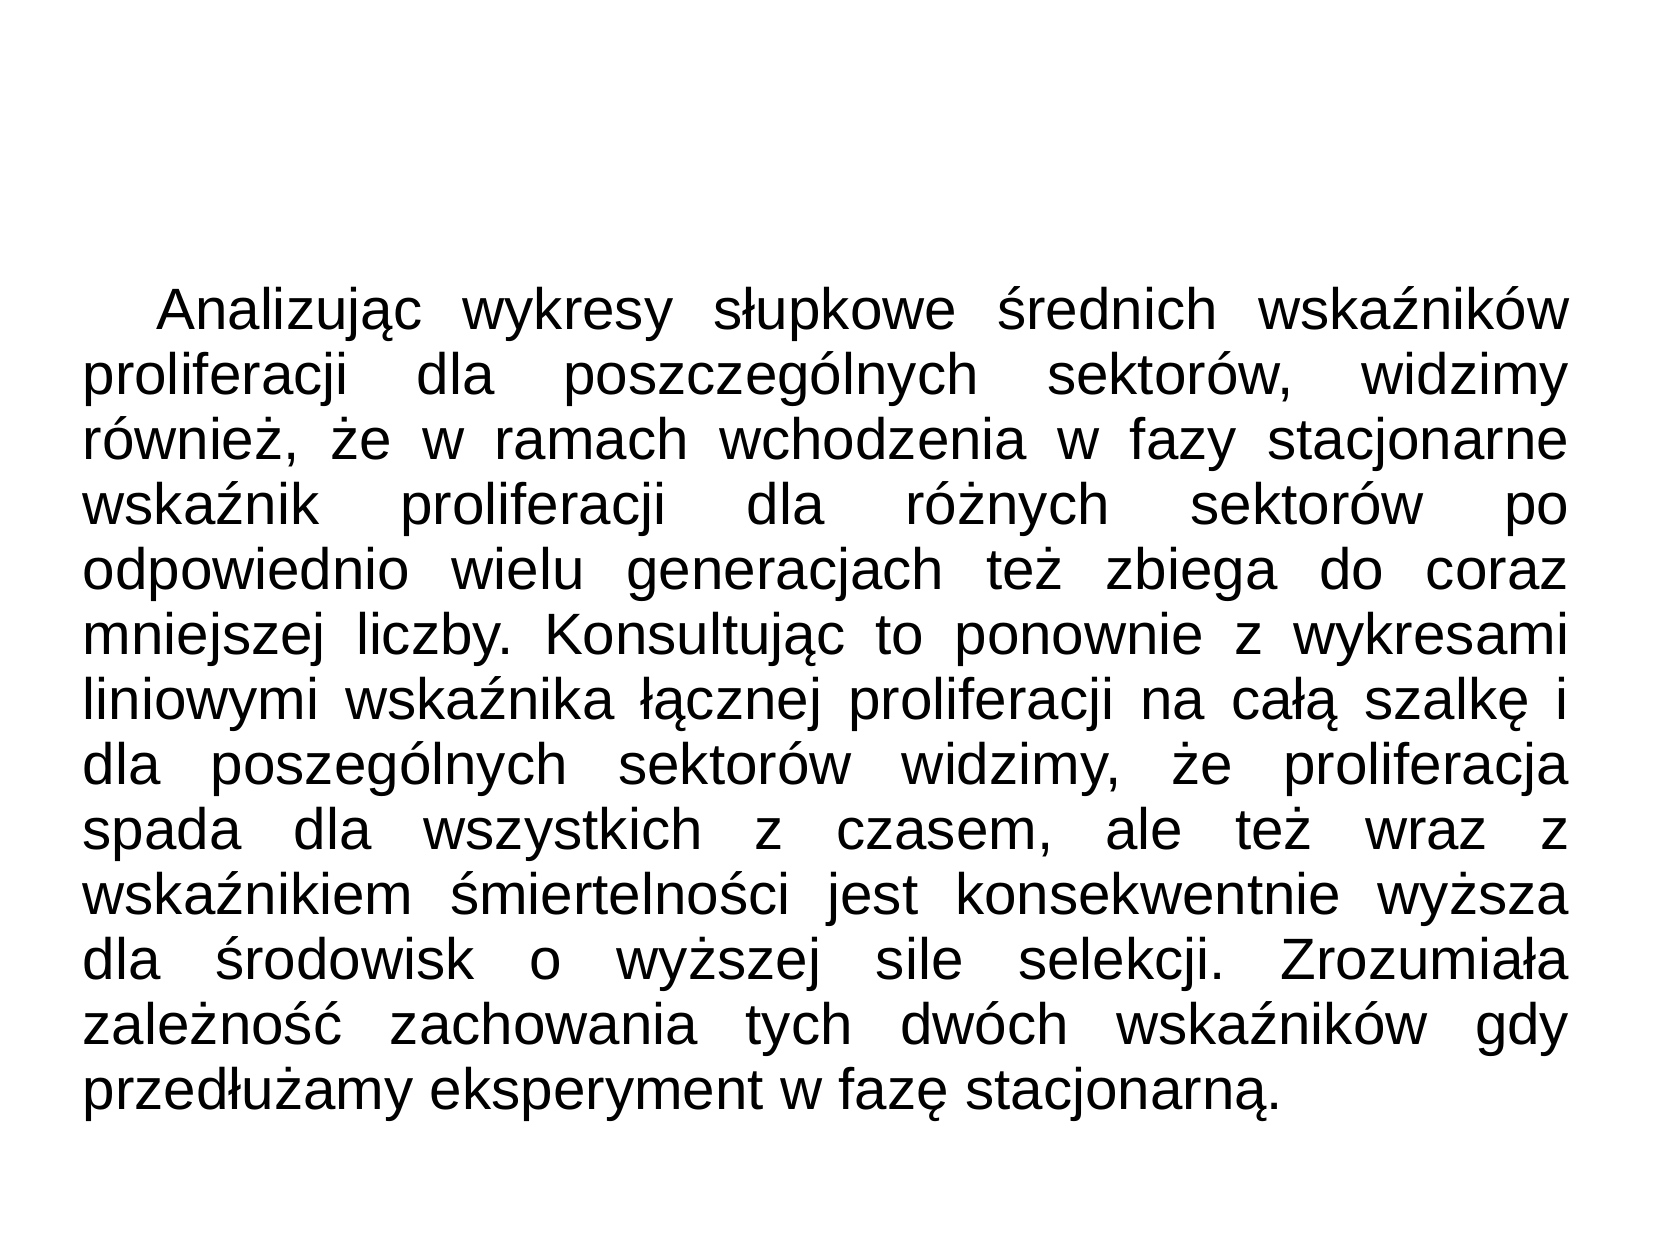

#
	Analizując wykresy słupkowe średnich wskaźników proliferacji dla poszczególnych sektorów, widzimy również, że w ramach wchodzenia w fazy stacjonarne wskaźnik proliferacji dla różnych sektorów po odpowiednio wielu generacjach też zbiega do coraz mniejszej liczby. Konsultując to ponownie z wykresami liniowymi wskaźnika łącznej proliferacji na całą szalkę i dla poszególnych sektorów widzimy, że proliferacja spada dla wszystkich z czasem, ale też wraz z wskaźnikiem śmiertelności jest konsekwentnie wyższa dla środowisk o wyższej sile selekcji. Zrozumiała zależność zachowania tych dwóch wskaźników gdy przedłużamy eksperyment w fazę stacjonarną.